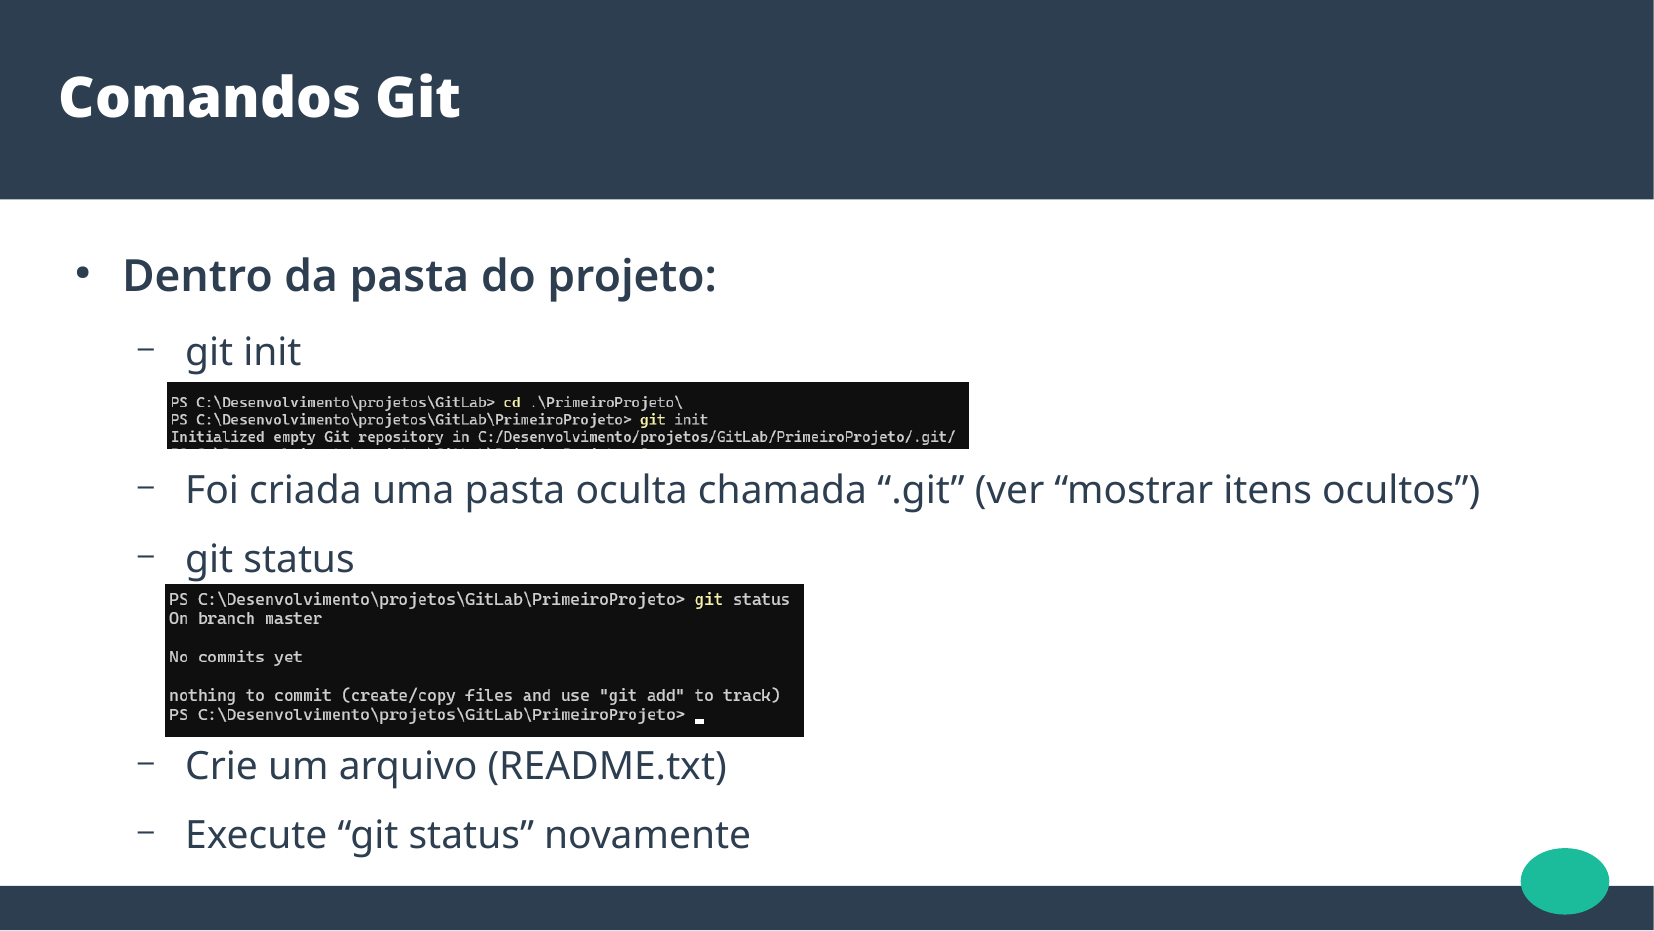

# Comandos Git
Dentro da pasta do projeto:
git init
Foi criada uma pasta oculta chamada “.git” (ver “mostrar itens ocultos”)
git status
Crie um arquivo (README.txt)
Execute “git status” novamente